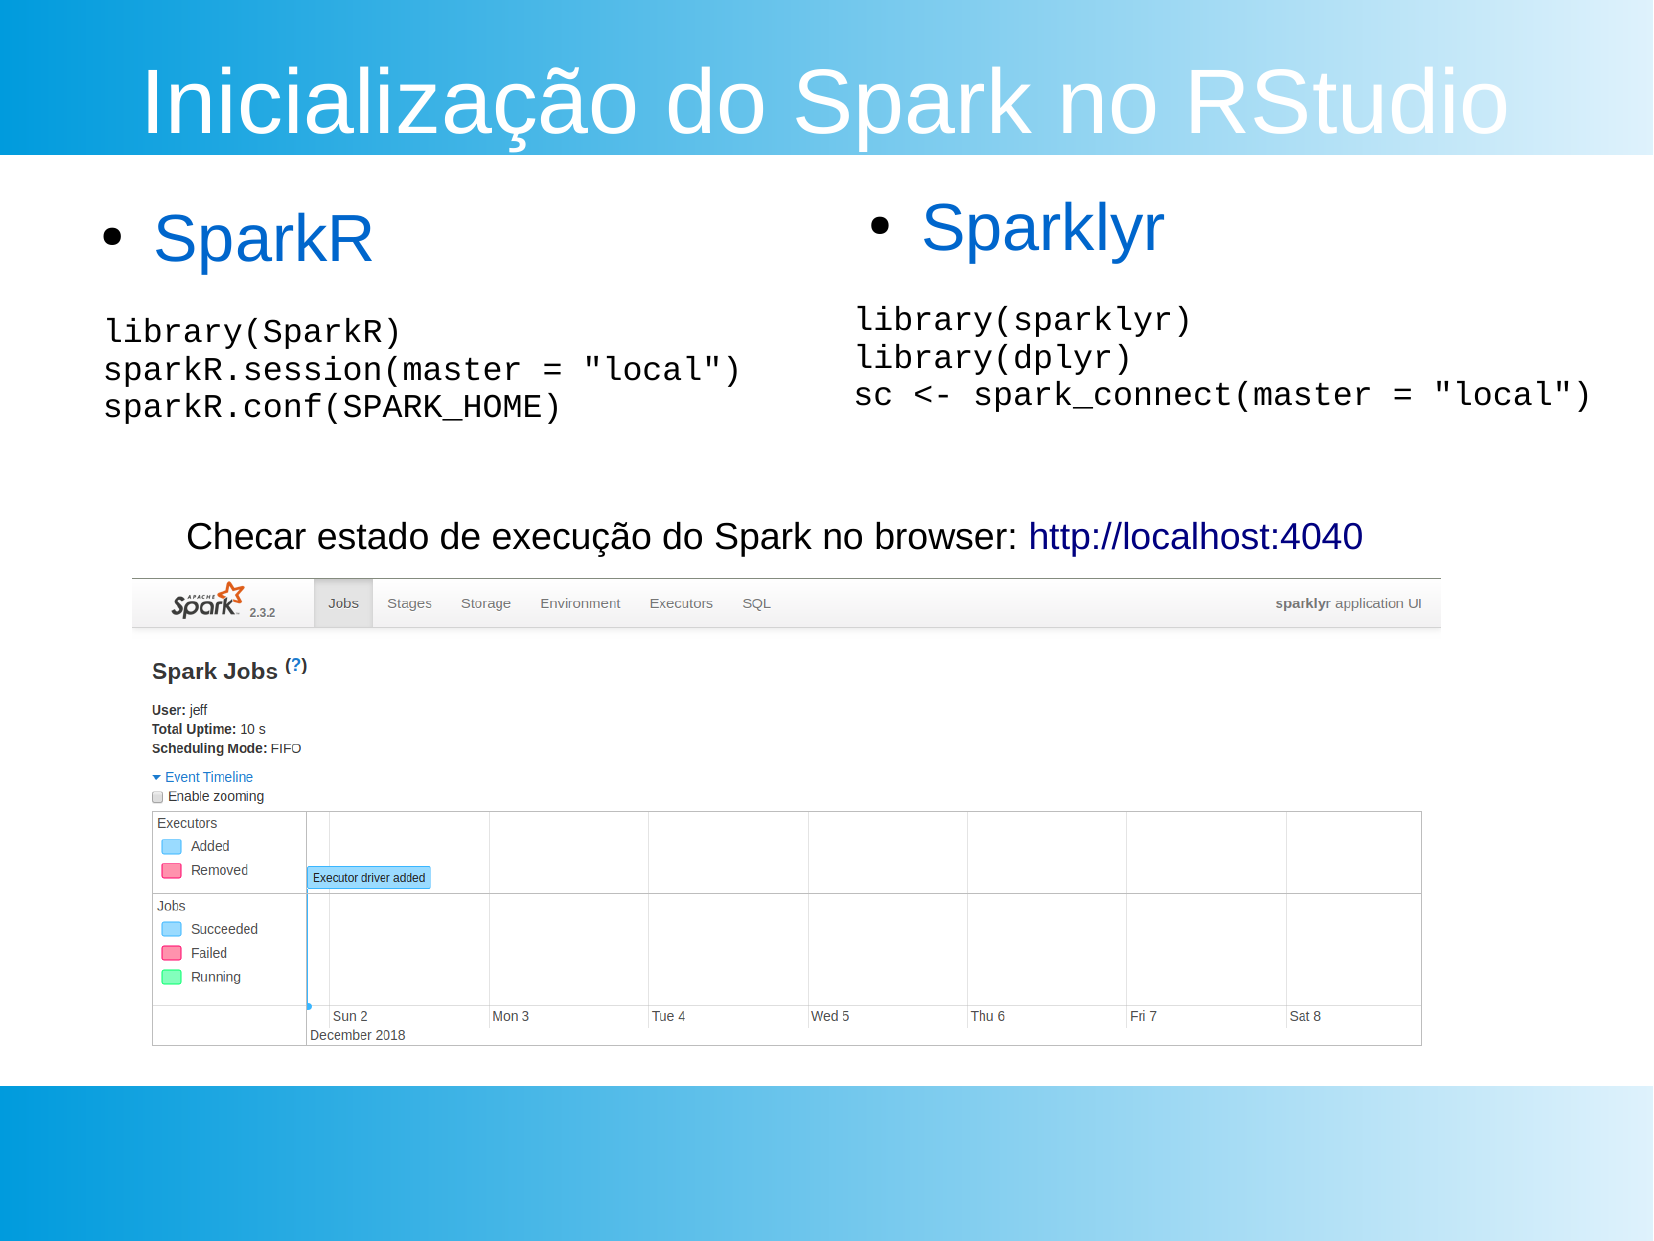

# Inicialização do Spark no RStudio
Sparklyr
SparkR
library(sparklyr)
library(dplyr)
sc <- spark_connect(master = "local")
library(SparkR)
sparkR.session(master = "local")
sparkR.conf(SPARK_HOME)
Checar estado de execução do Spark no browser: http://localhost:4040